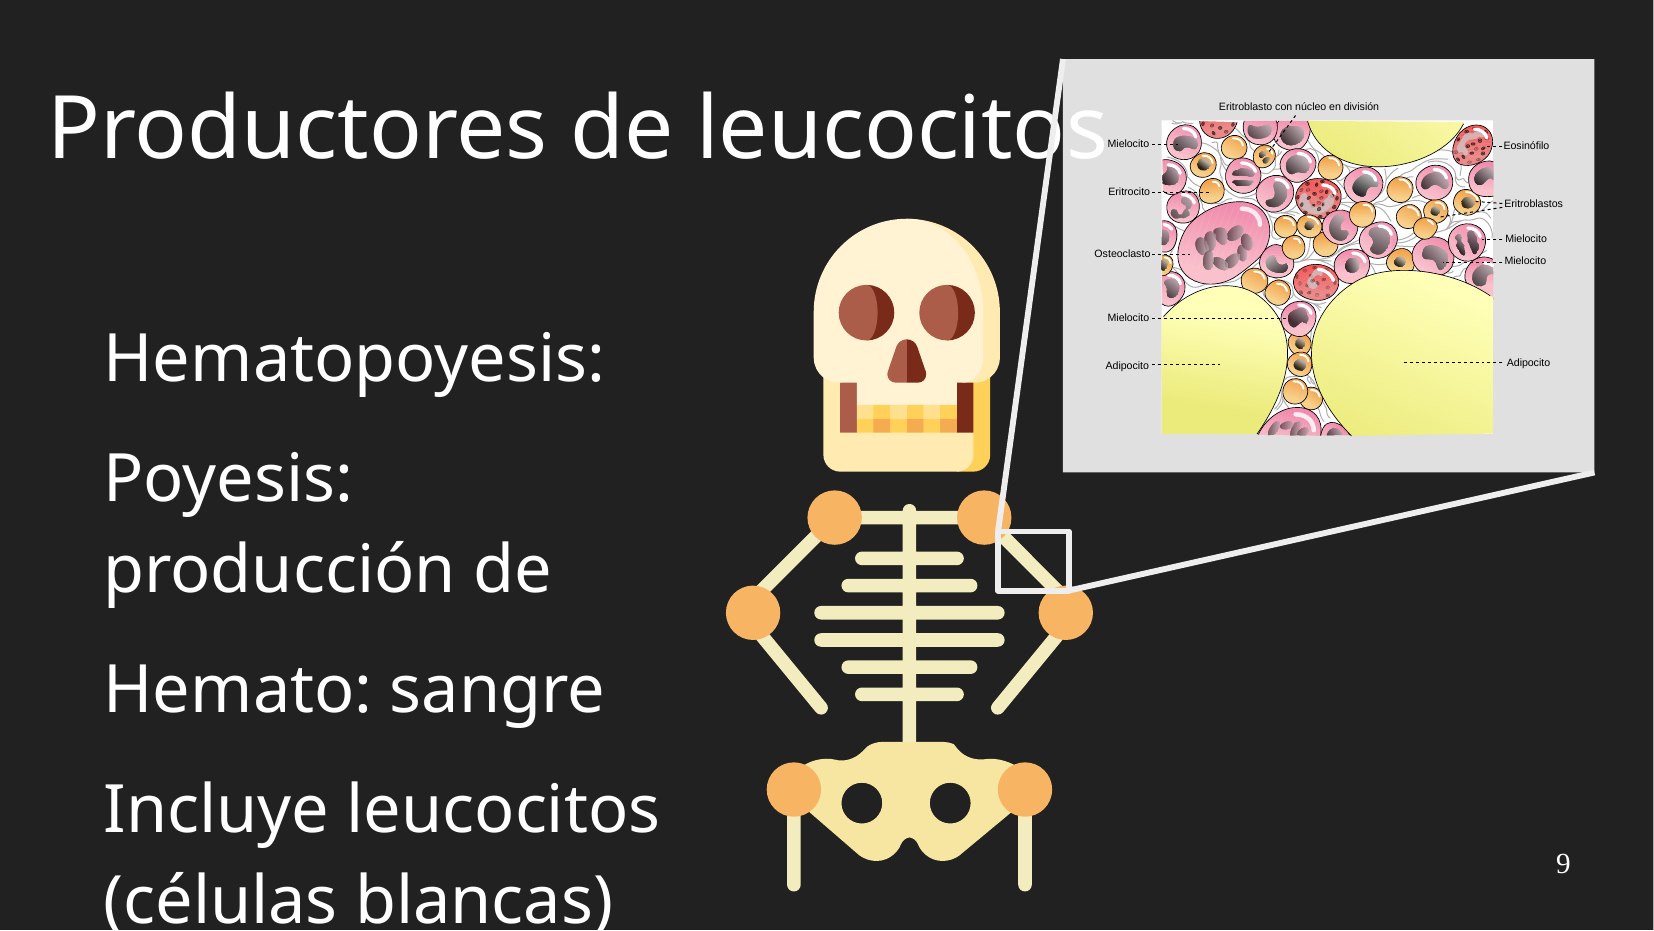

# Productores de leucocitos
Hematopoyesis:
Poyesis: producción de
Hemato: sangre
Incluye leucocitos (células blancas)
9